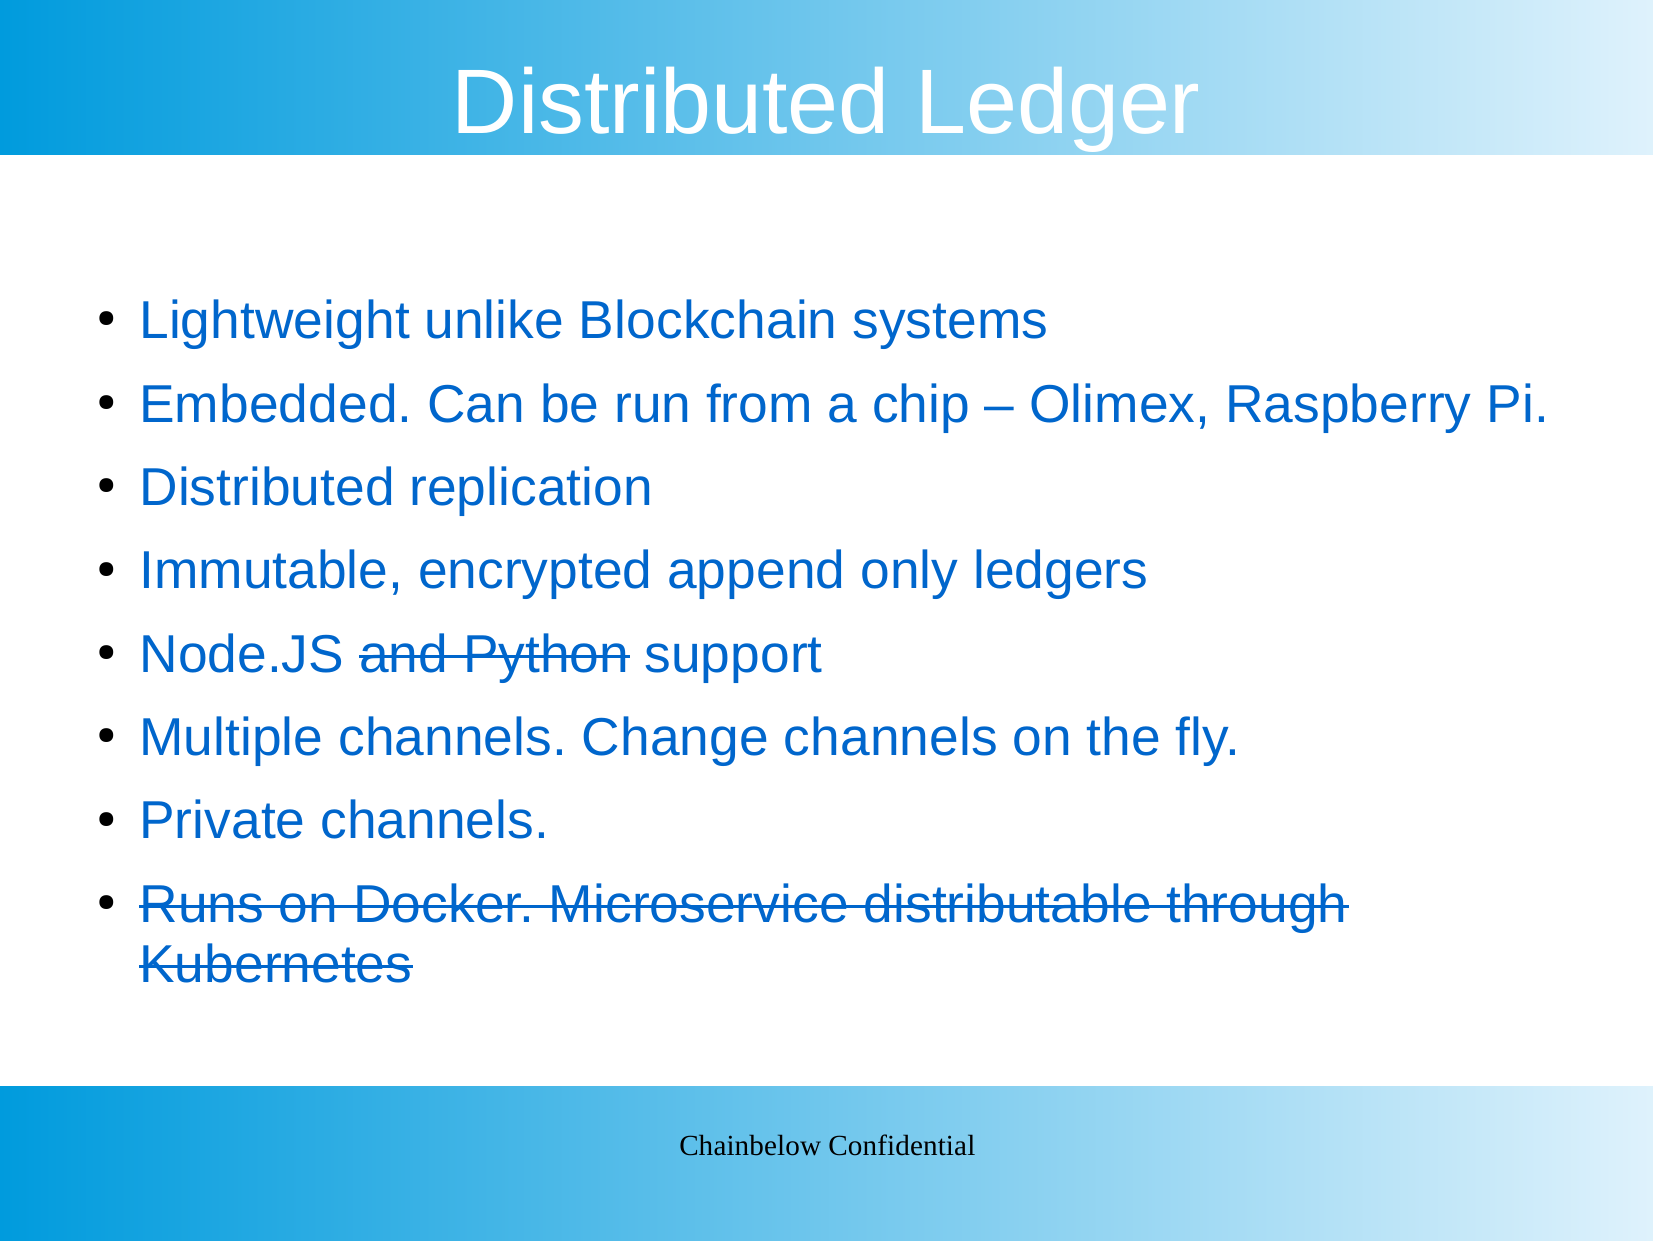

# Distributed Ledger
Lightweight unlike Blockchain systems
Embedded. Can be run from a chip – Olimex, Raspberry Pi.
Distributed replication
Immutable, encrypted append only ledgers
Node.JS and Python support
Multiple channels. Change channels on the fly.
Private channels.
Runs on Docker. Microservice distributable through Kubernetes